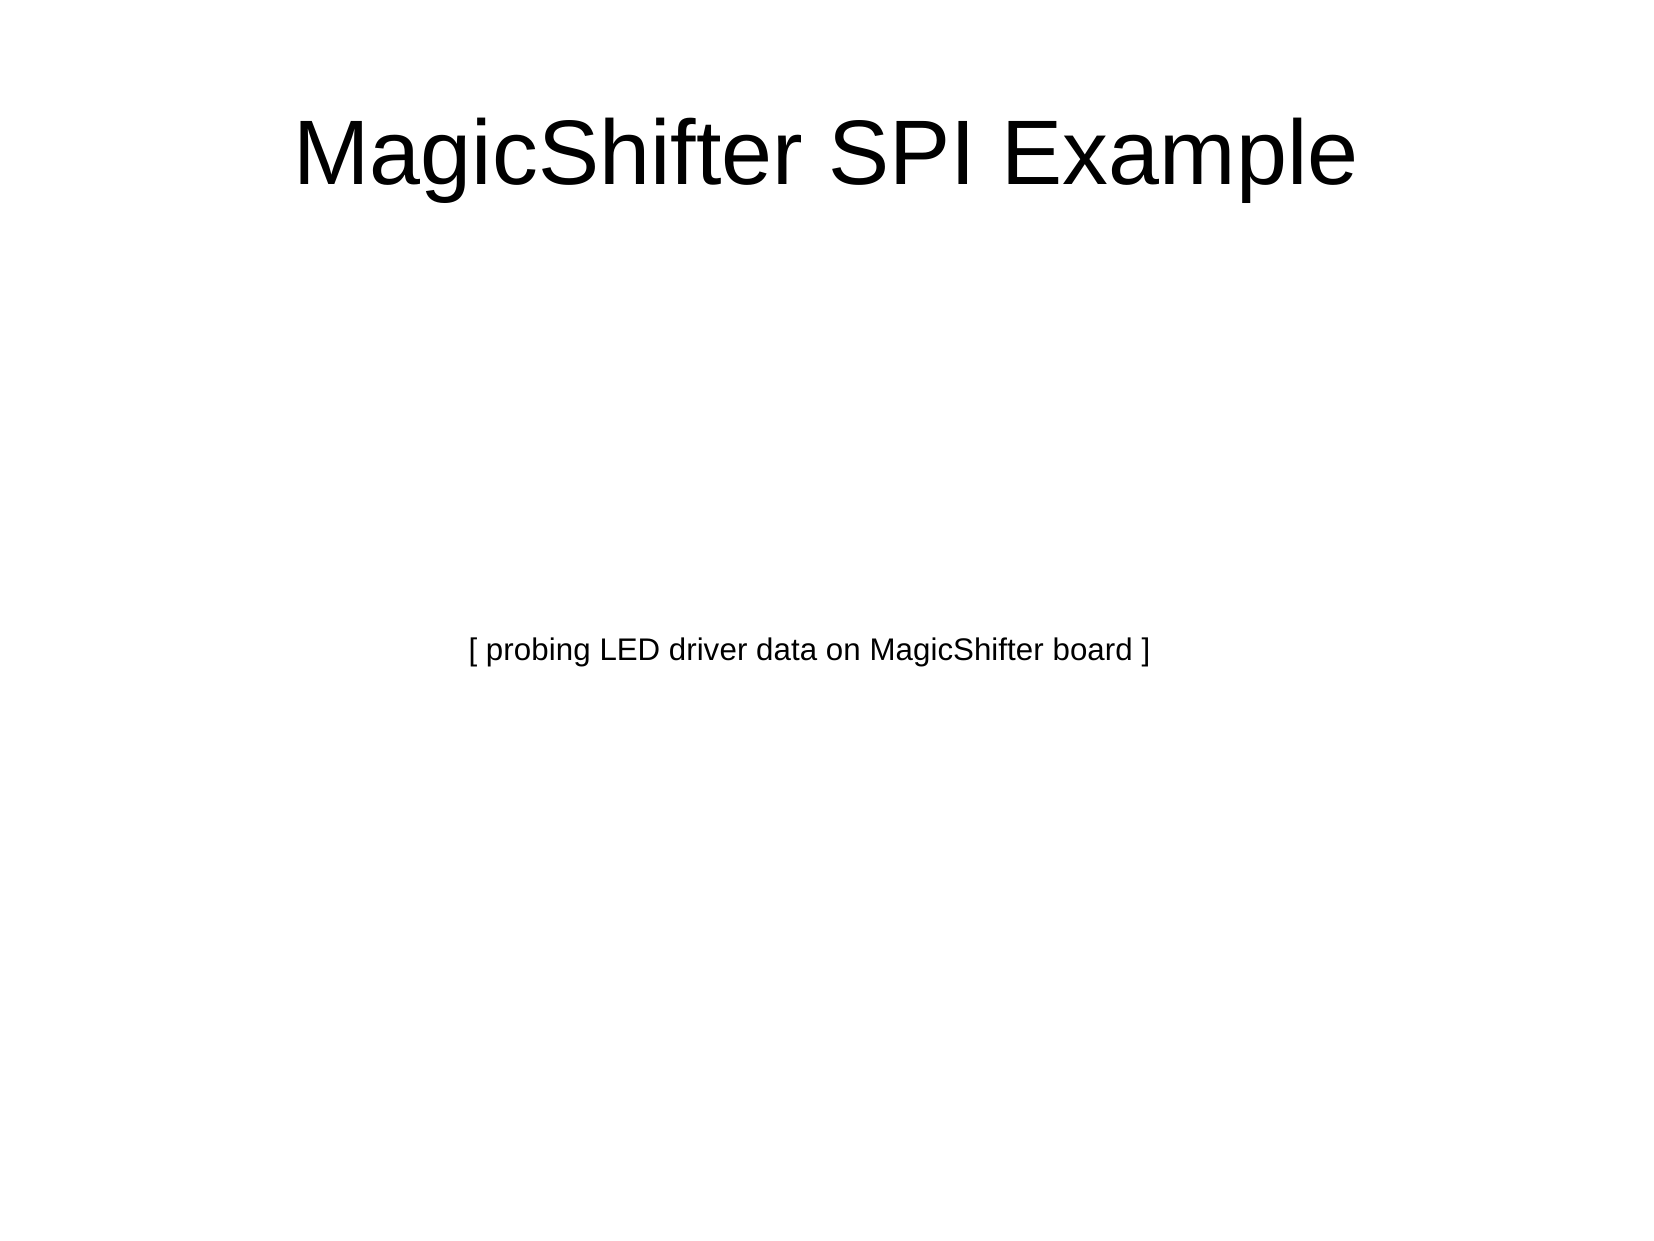

# MagicShifter SPI Example
[ probing LED driver data on MagicShifter board ]